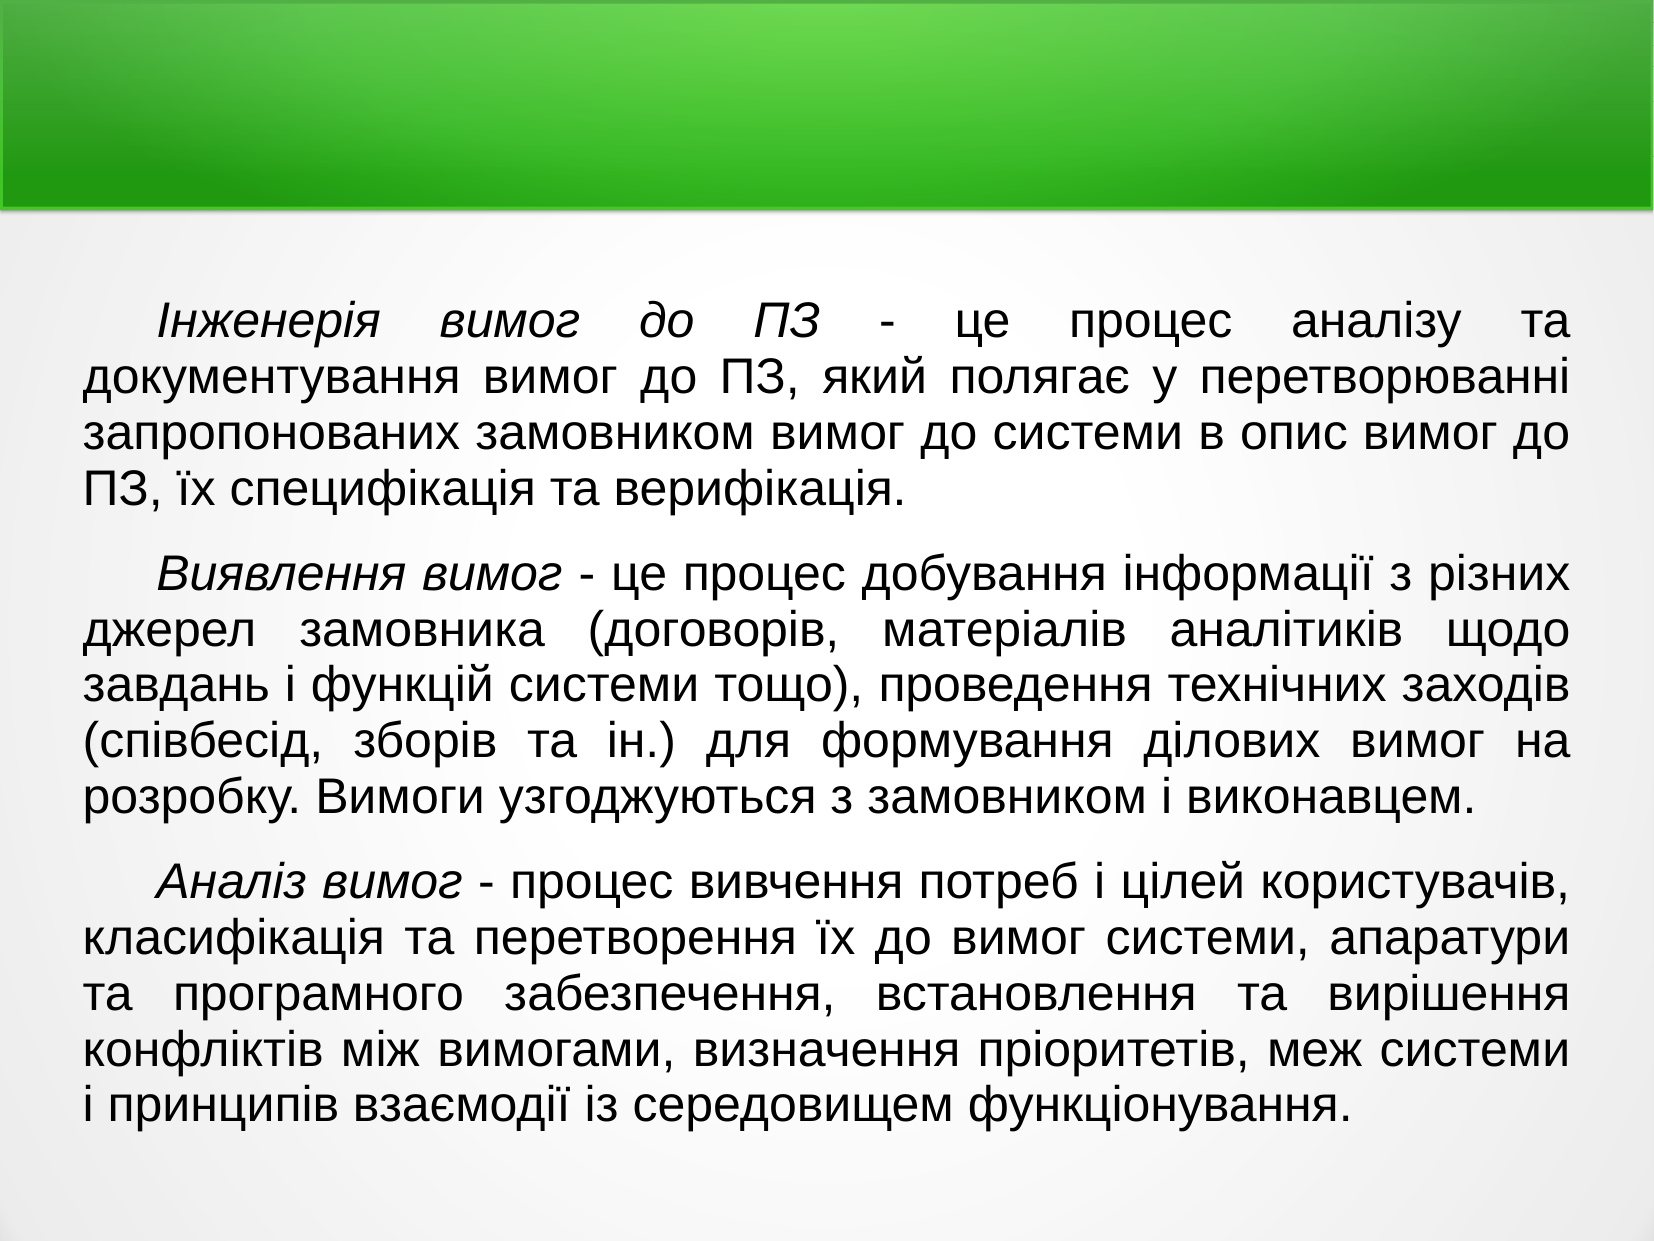

# Інженерія вимог до ПЗ - це процес аналізу та документування вимог до ПЗ, який полягає у перетворюванні запропонованих замовником вимог до системи в опис вимог до ПЗ, їх специфікація та верифікація.
	Виявлення вимог - це процес добування інформації з різних джерел замовника (договорів, матеріалів аналітиків щодо завдань і функцій системи тощо), проведення технічних заходів (співбесід, зборів та ін.) для формування ділових вимог на розробку. Вимоги узгоджуються з замовником і виконавцем.
	Аналіз вимог - процес вивчення потреб і цілей користувачів, класифікація та перетворення їх до вимог системи, апаратури та програмного забезпечення, встановлення та вирішення конфліктів між вимогами, визначення пріоритетів, меж системи і принципів взаємодії із середовищем функціонування.